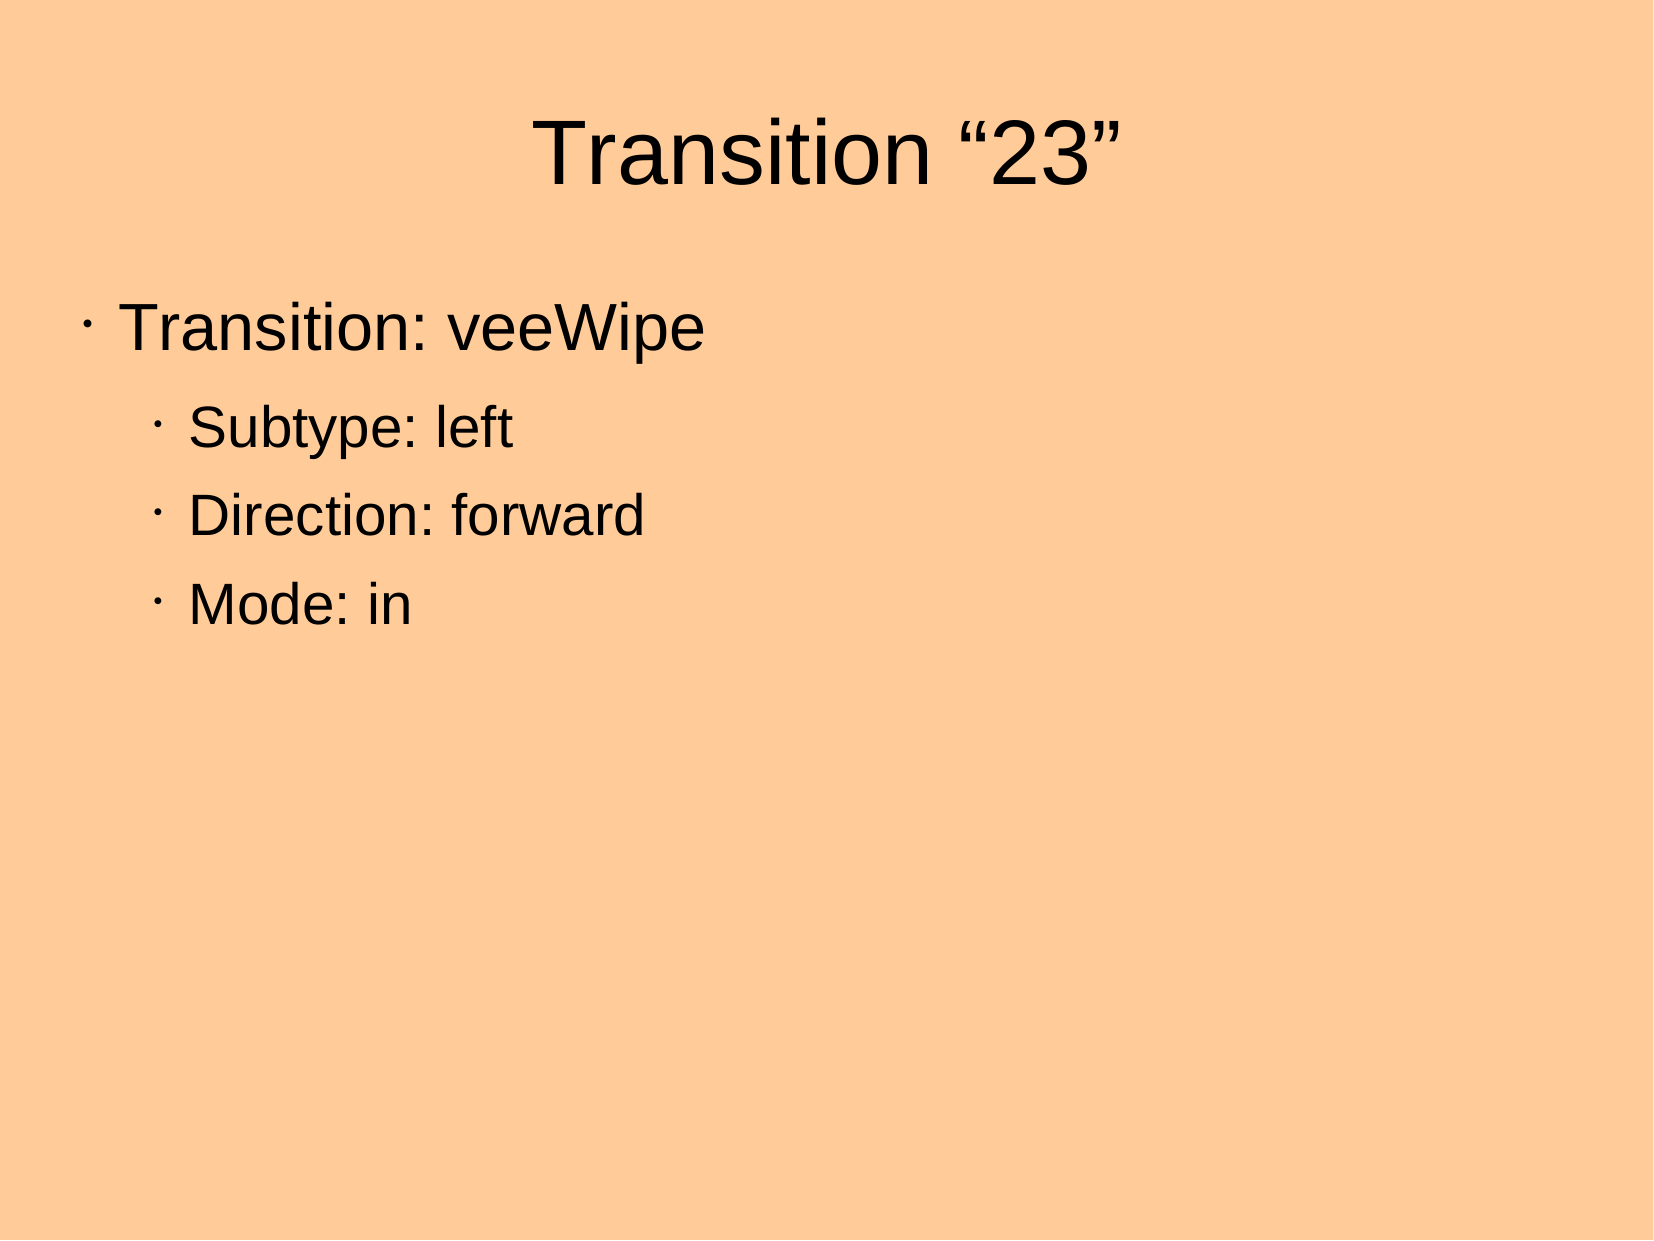

# Transition “23”
Transition: veeWipe
Subtype: left
Direction: forward
Mode: in